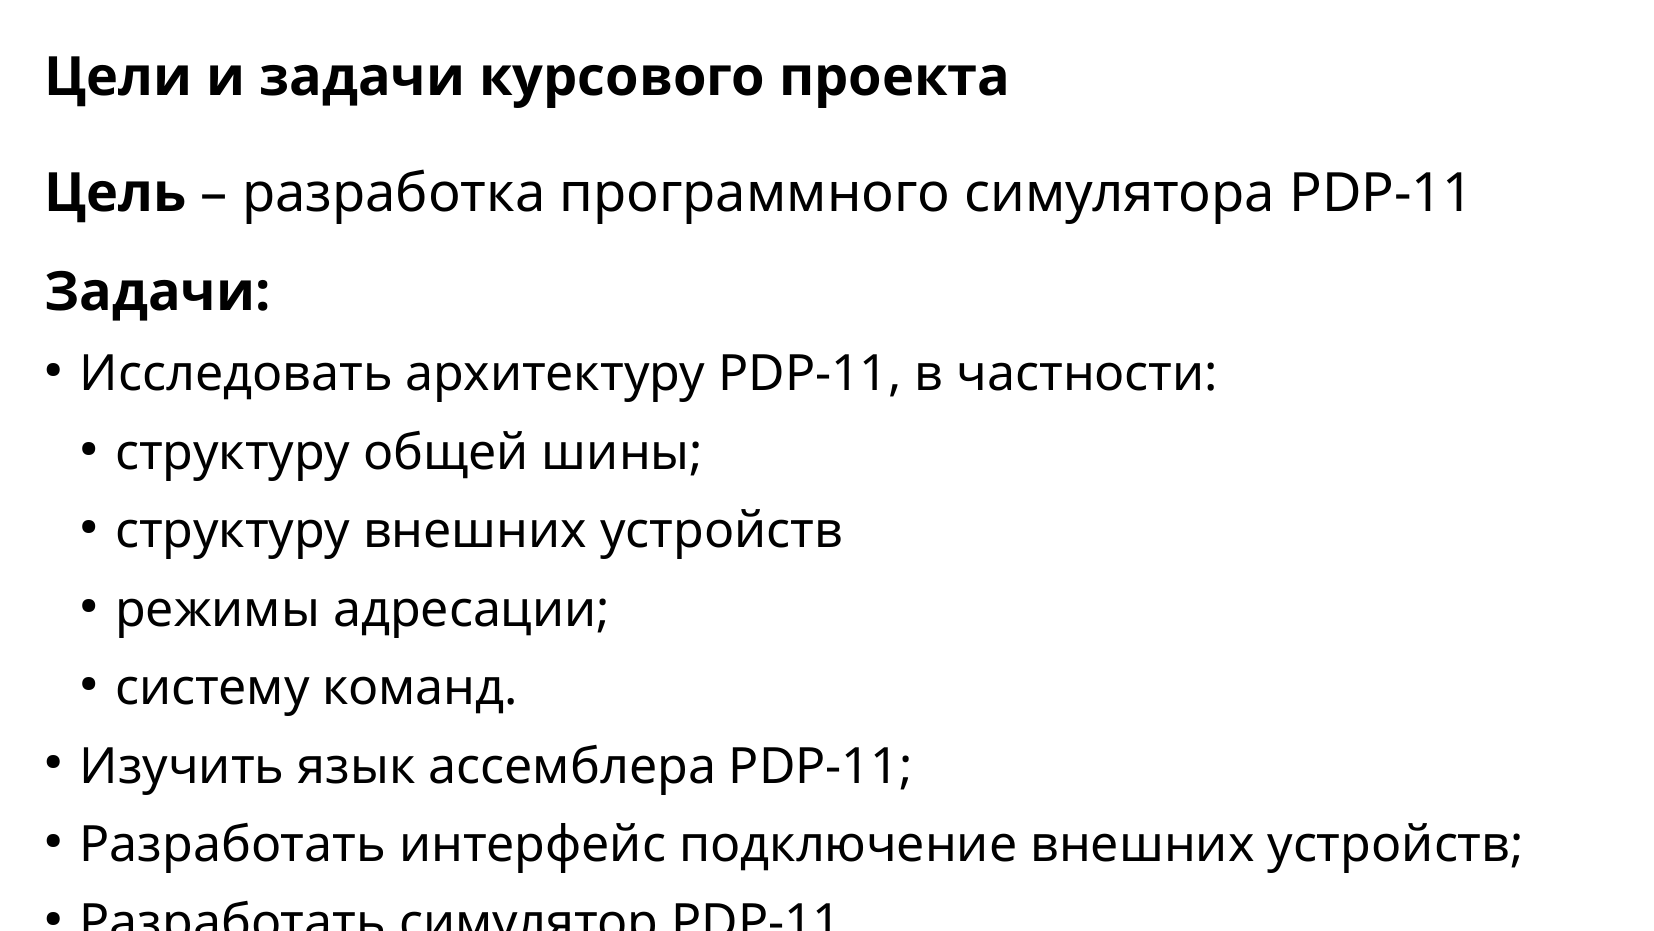

Цели и задачи курсового проекта
Цель – разработка программного симулятора PDP-11
Задачи:
Исследовать архитектуру PDP-11, в частности:
структуру общей шины;
структуру внешних устройств
режимы адресации;
систему команд.
Изучить язык ассемблера PDP-11;
Разработать интерфейс подключение внешних устройств;
Разработать симулятор PDP-11